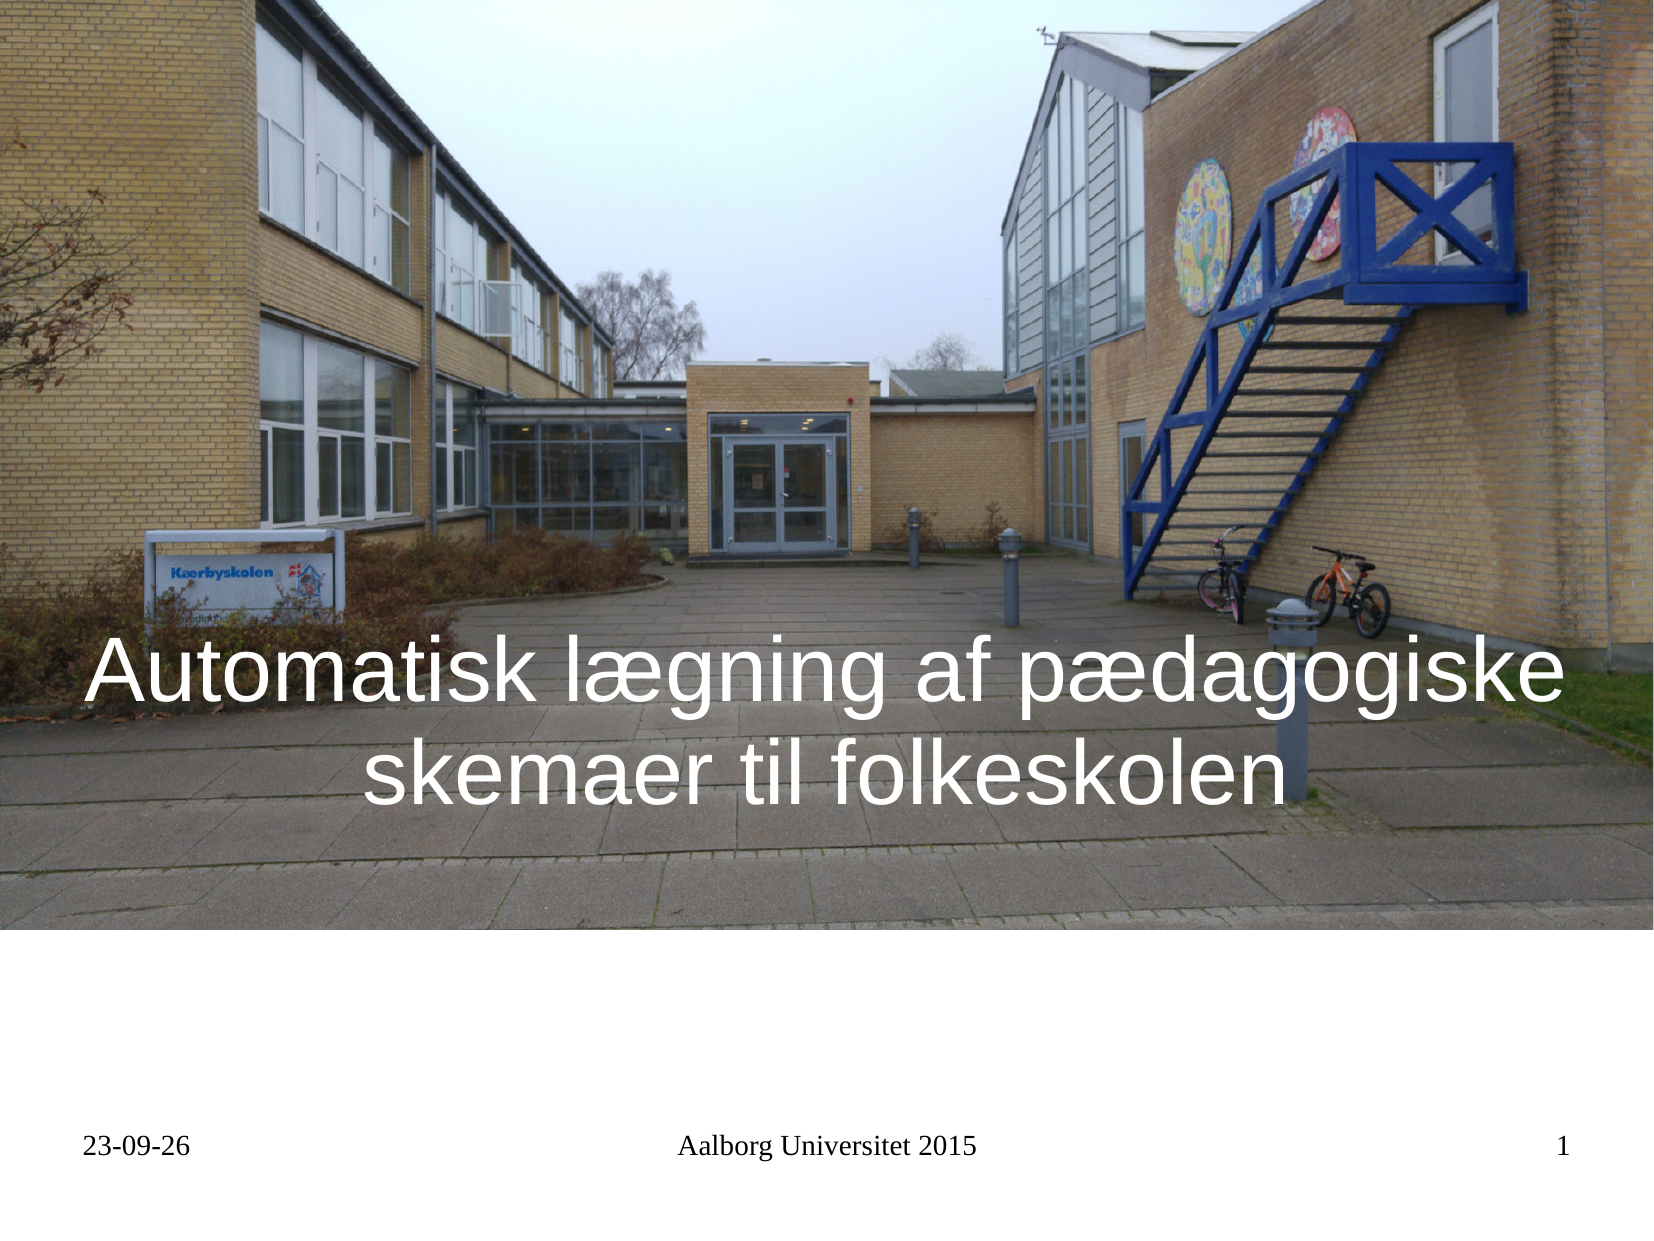

# Automatisk lægning af pædagogiske skemaer til folkeskolen
Aalborg Universitet 2015
1